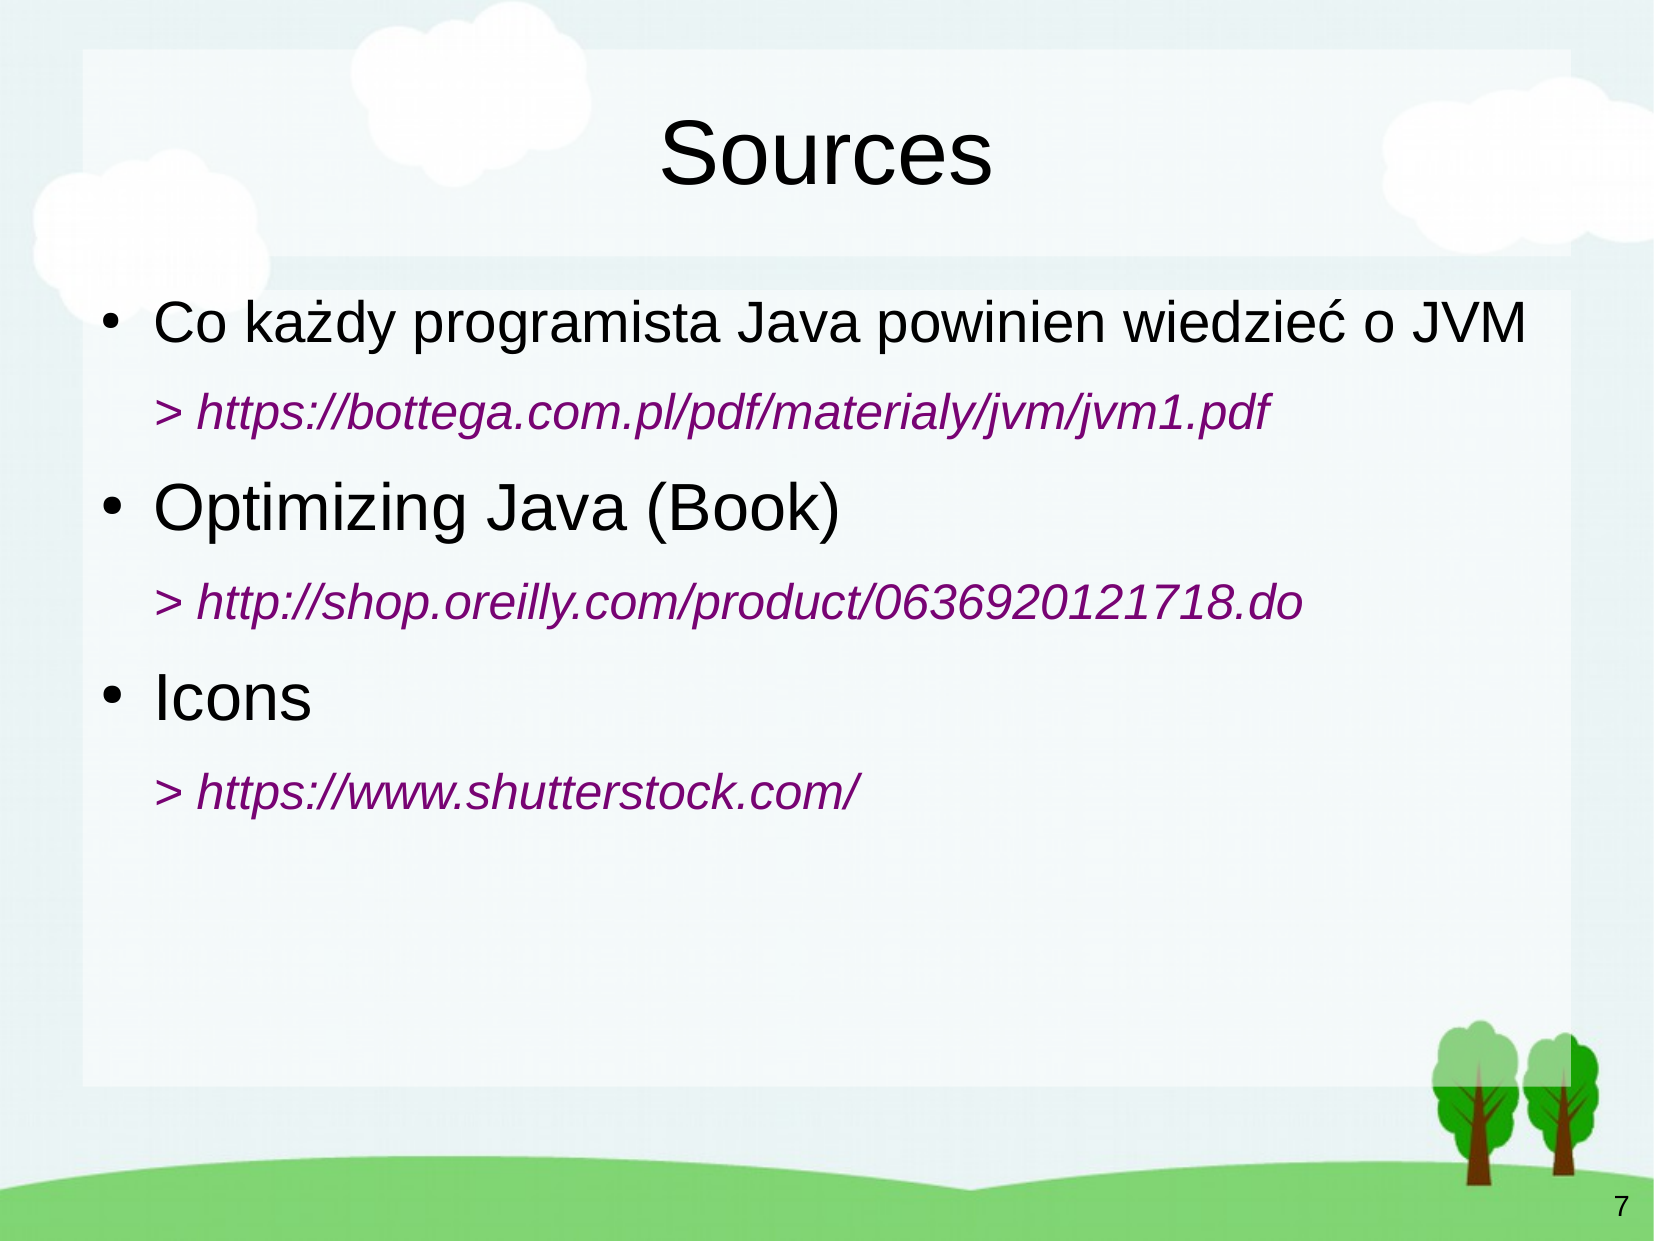

# Sources
Co każdy programista Java powinien wiedzieć o JVM
> https://bottega.com.pl/pdf/materialy/jvm/jvm1.pdf
Optimizing Java (Book)
> http://shop.oreilly.com/product/0636920121718.do
Icons
> https://www.shutterstock.com/
7